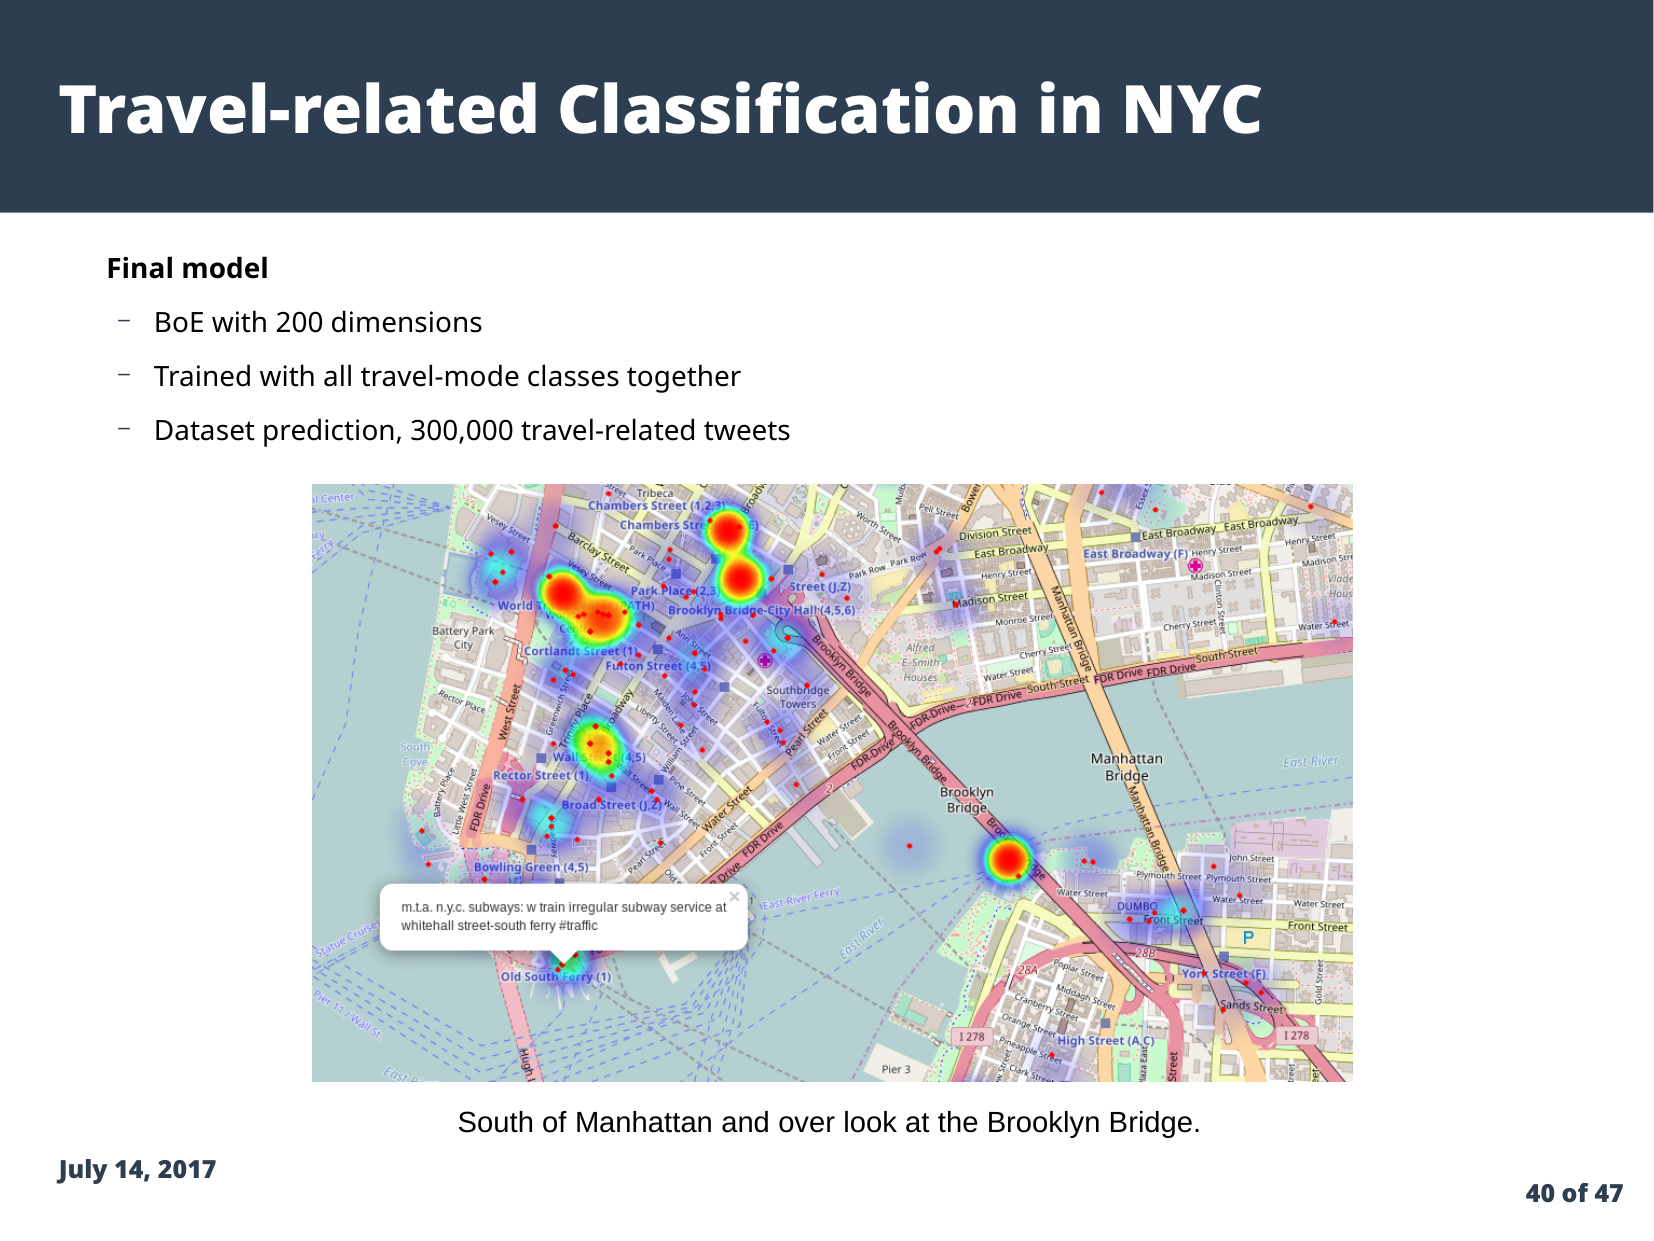

# Travel-related Classification in NYC
Final model
BoE with 200 dimensions
Trained with all travel-mode classes together
Dataset prediction, 300,000 travel-related tweets
South of Manhattan and over look at the Brooklyn Bridge.
July 14, 2017
40